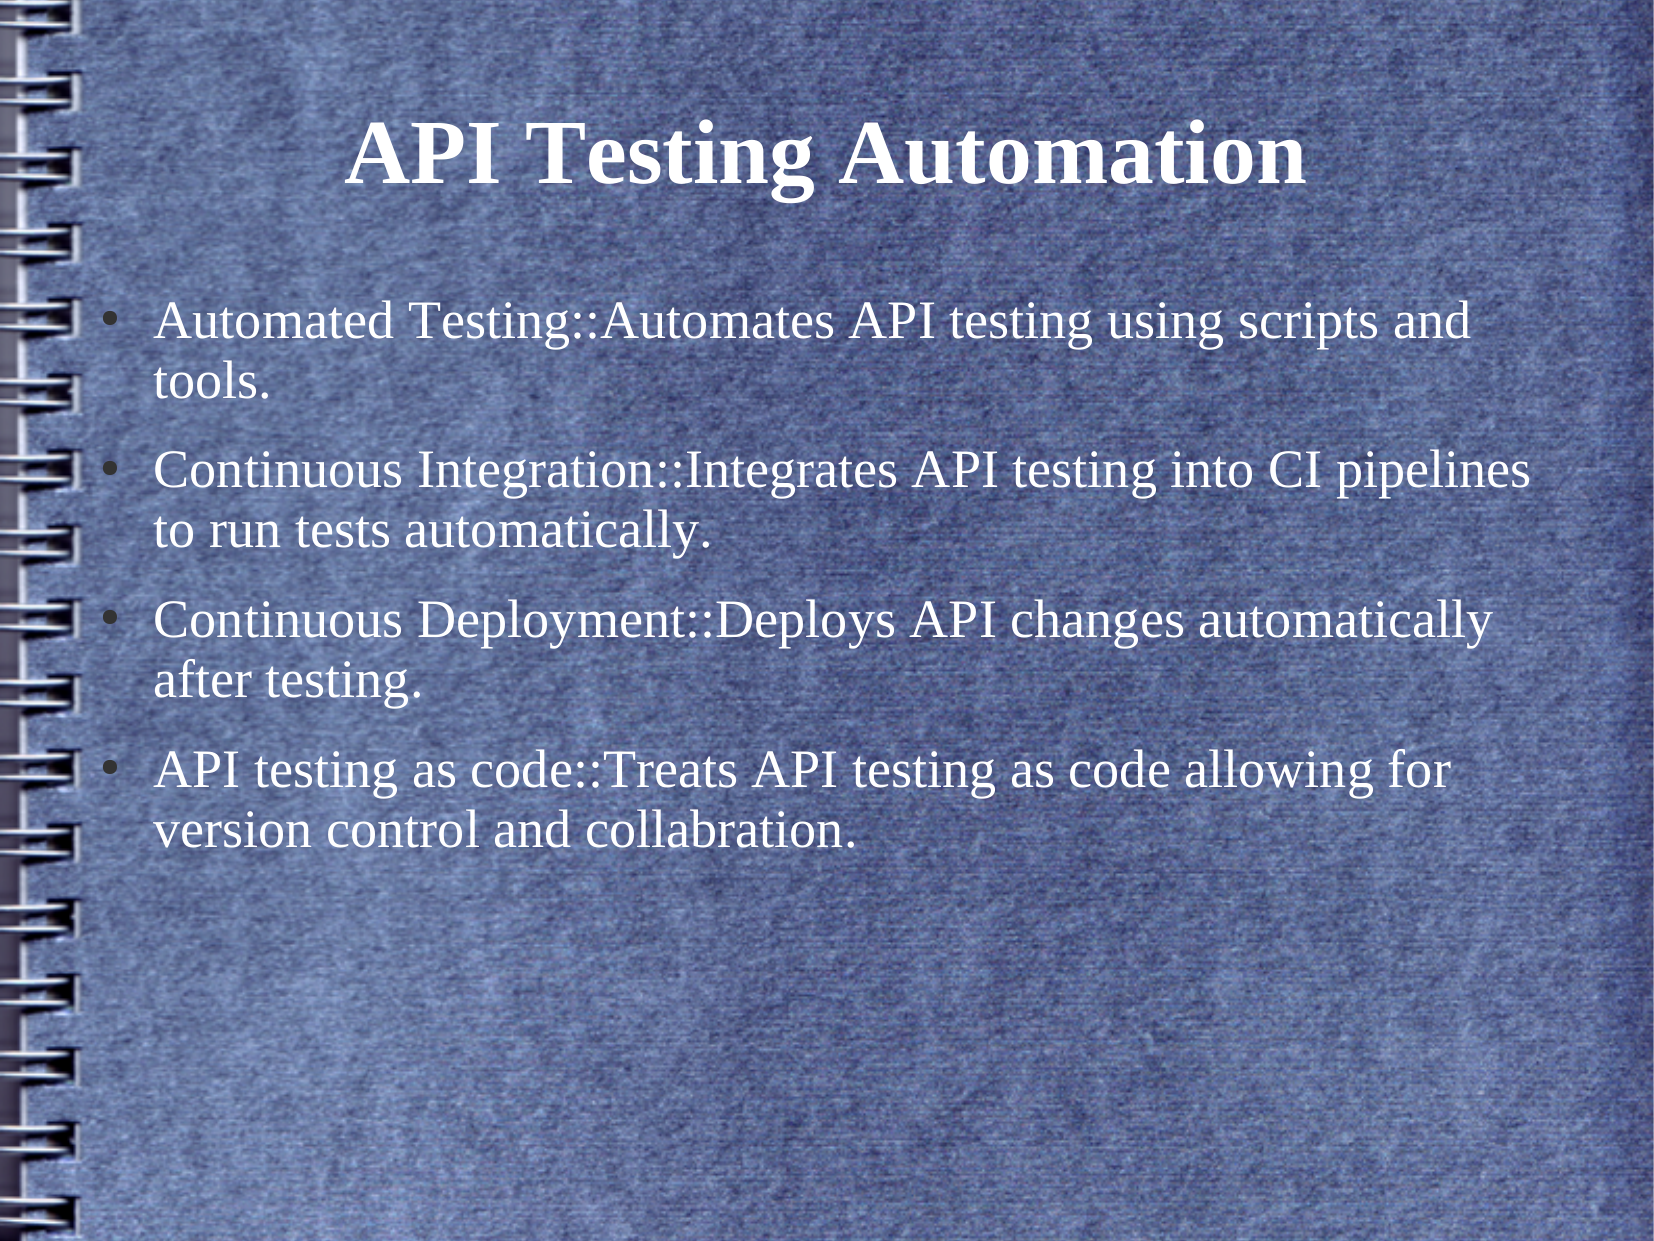

# API Testing Automation
Automated Testing::Automates API testing using scripts and tools.
Continuous Integration::Integrates API testing into CI pipelines to run tests automatically.
Continuous Deployment::Deploys API changes automatically after testing.
API testing as code::Treats API testing as code allowing for version control and collabration.